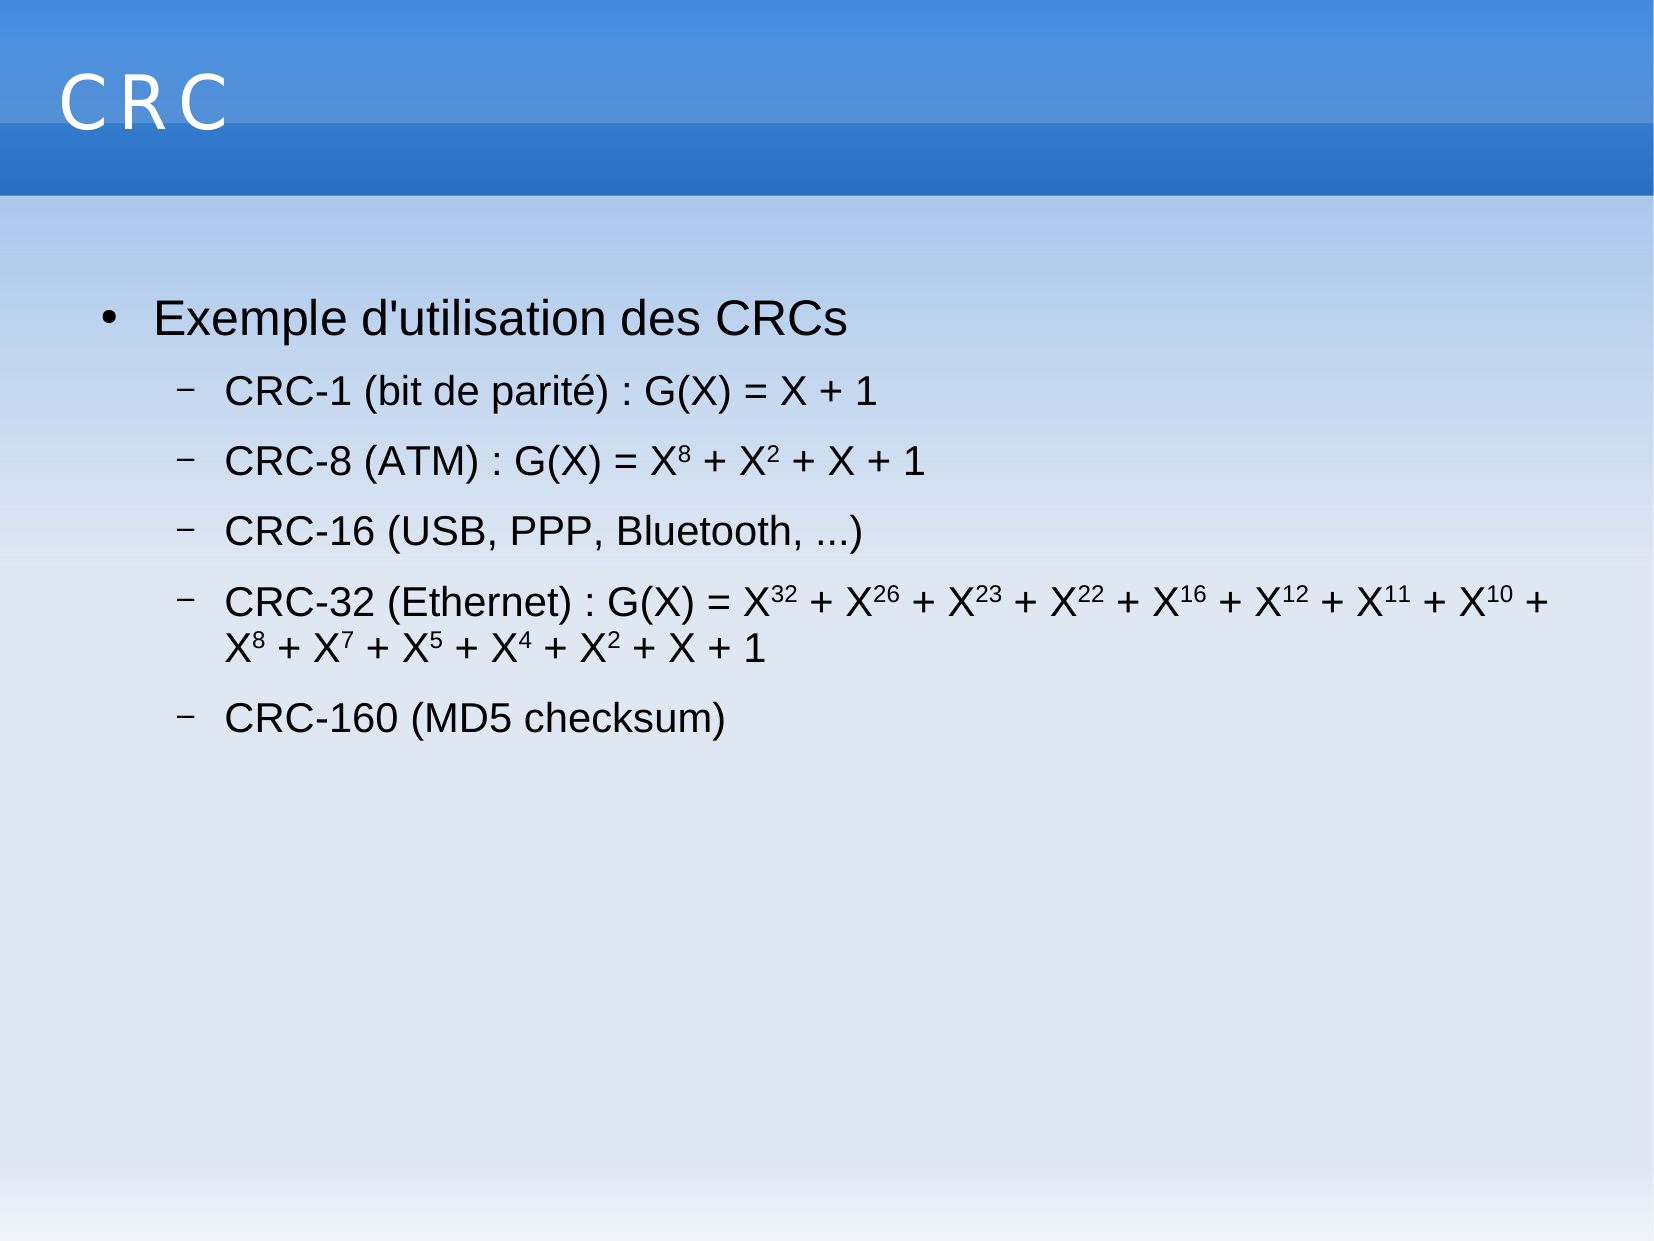

# CRC
Exemple d'utilisation des CRCs
CRC-1 (bit de parité) : G(X) = X + 1
CRC-8 (ATM) : G(X) = X8 + X2 + X + 1
CRC-16 (USB, PPP, Bluetooth, ...)
CRC-32 (Ethernet) : G(X) = X32 + X26 + X23 + X22 + X16 + X12 + X11 + X10 + X8 + X7 + X5 + X4 + X2 + X + 1
CRC-160 (MD5 checksum)